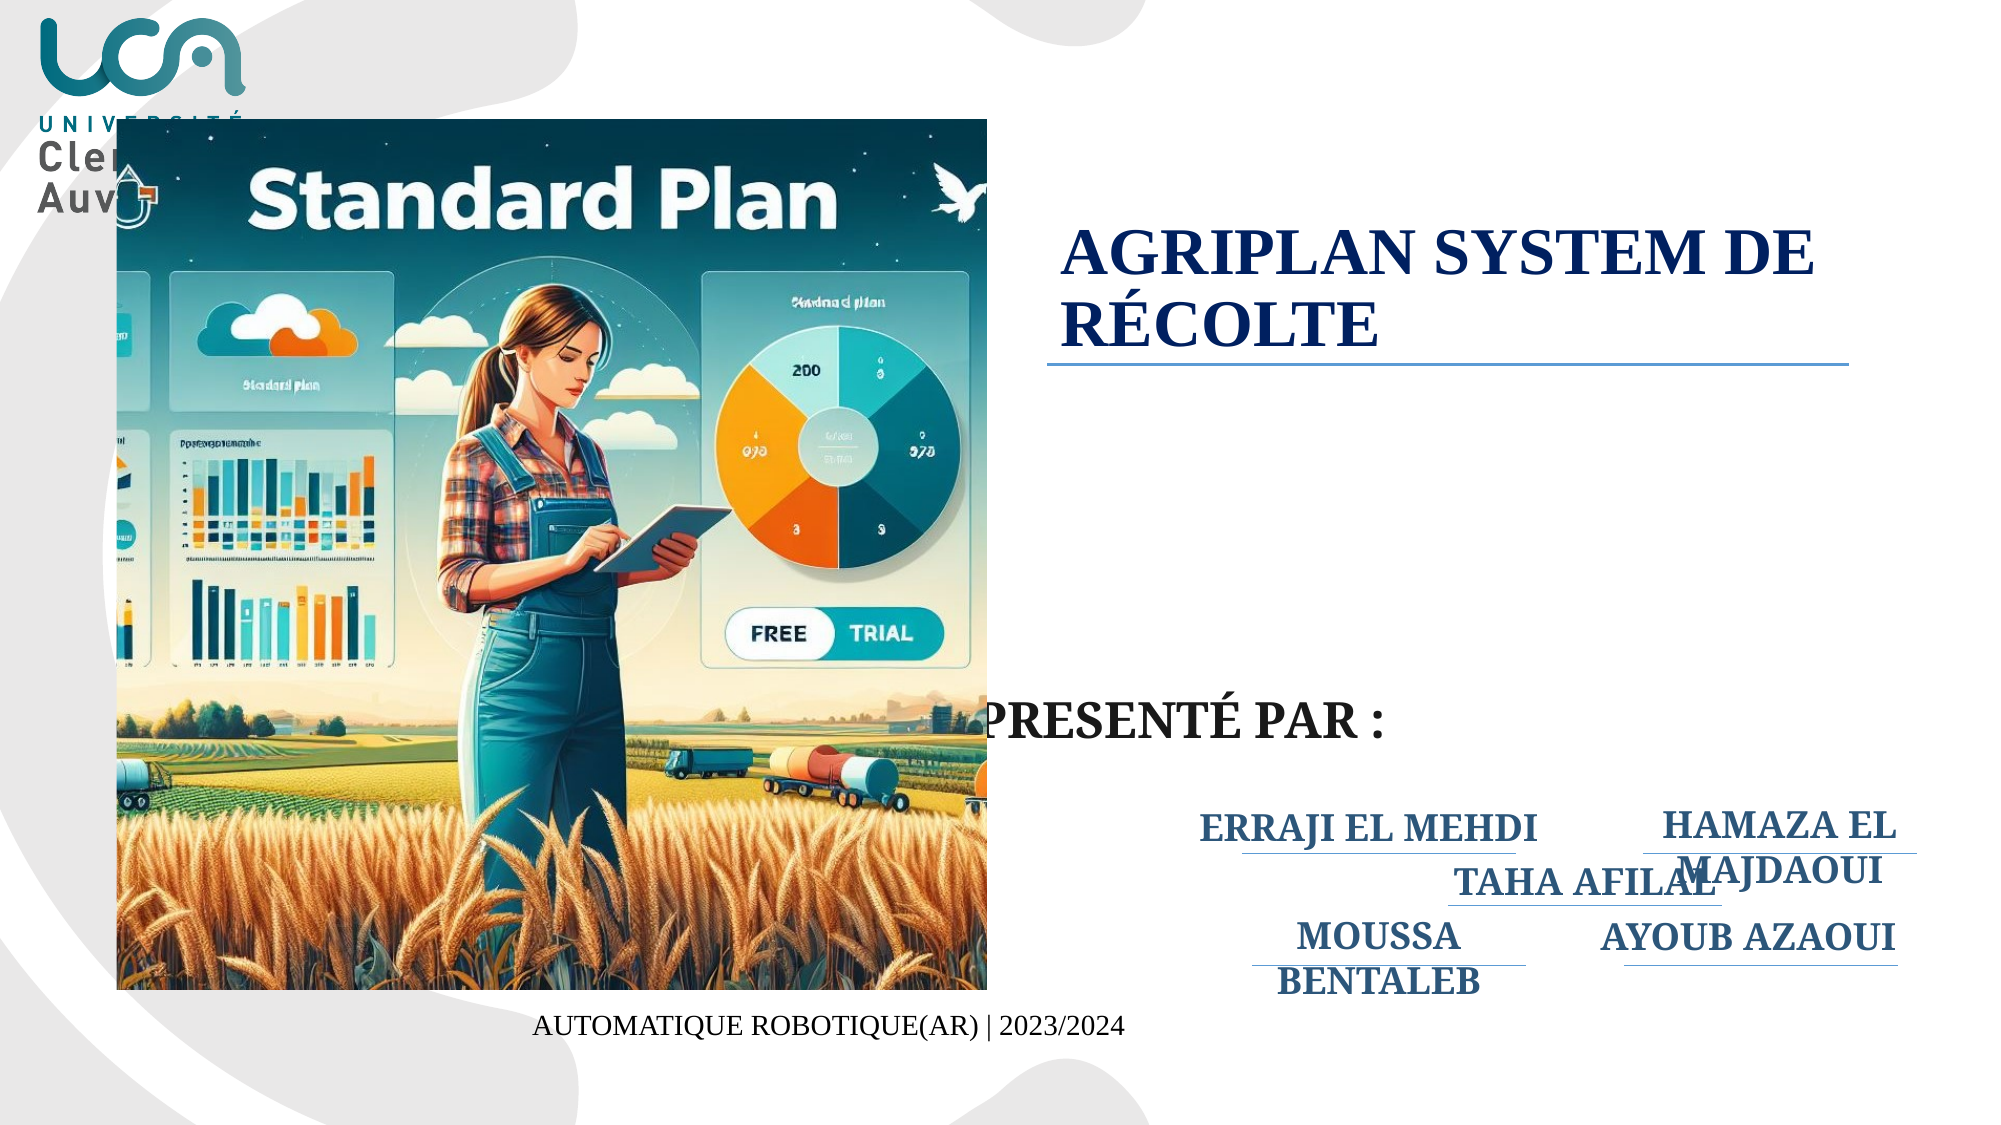

# Agriplan System de récolte
PRESENTÉ PAR :
HAMAZA EL MAJDAOUI
ERRAJI EL MEHDI
TAHA AFILAL
MOUSSA BENTALEB
AYOUB AZAOUI
AUTOMATIQUE ROBOTIQUE(AR) | 2023/2024